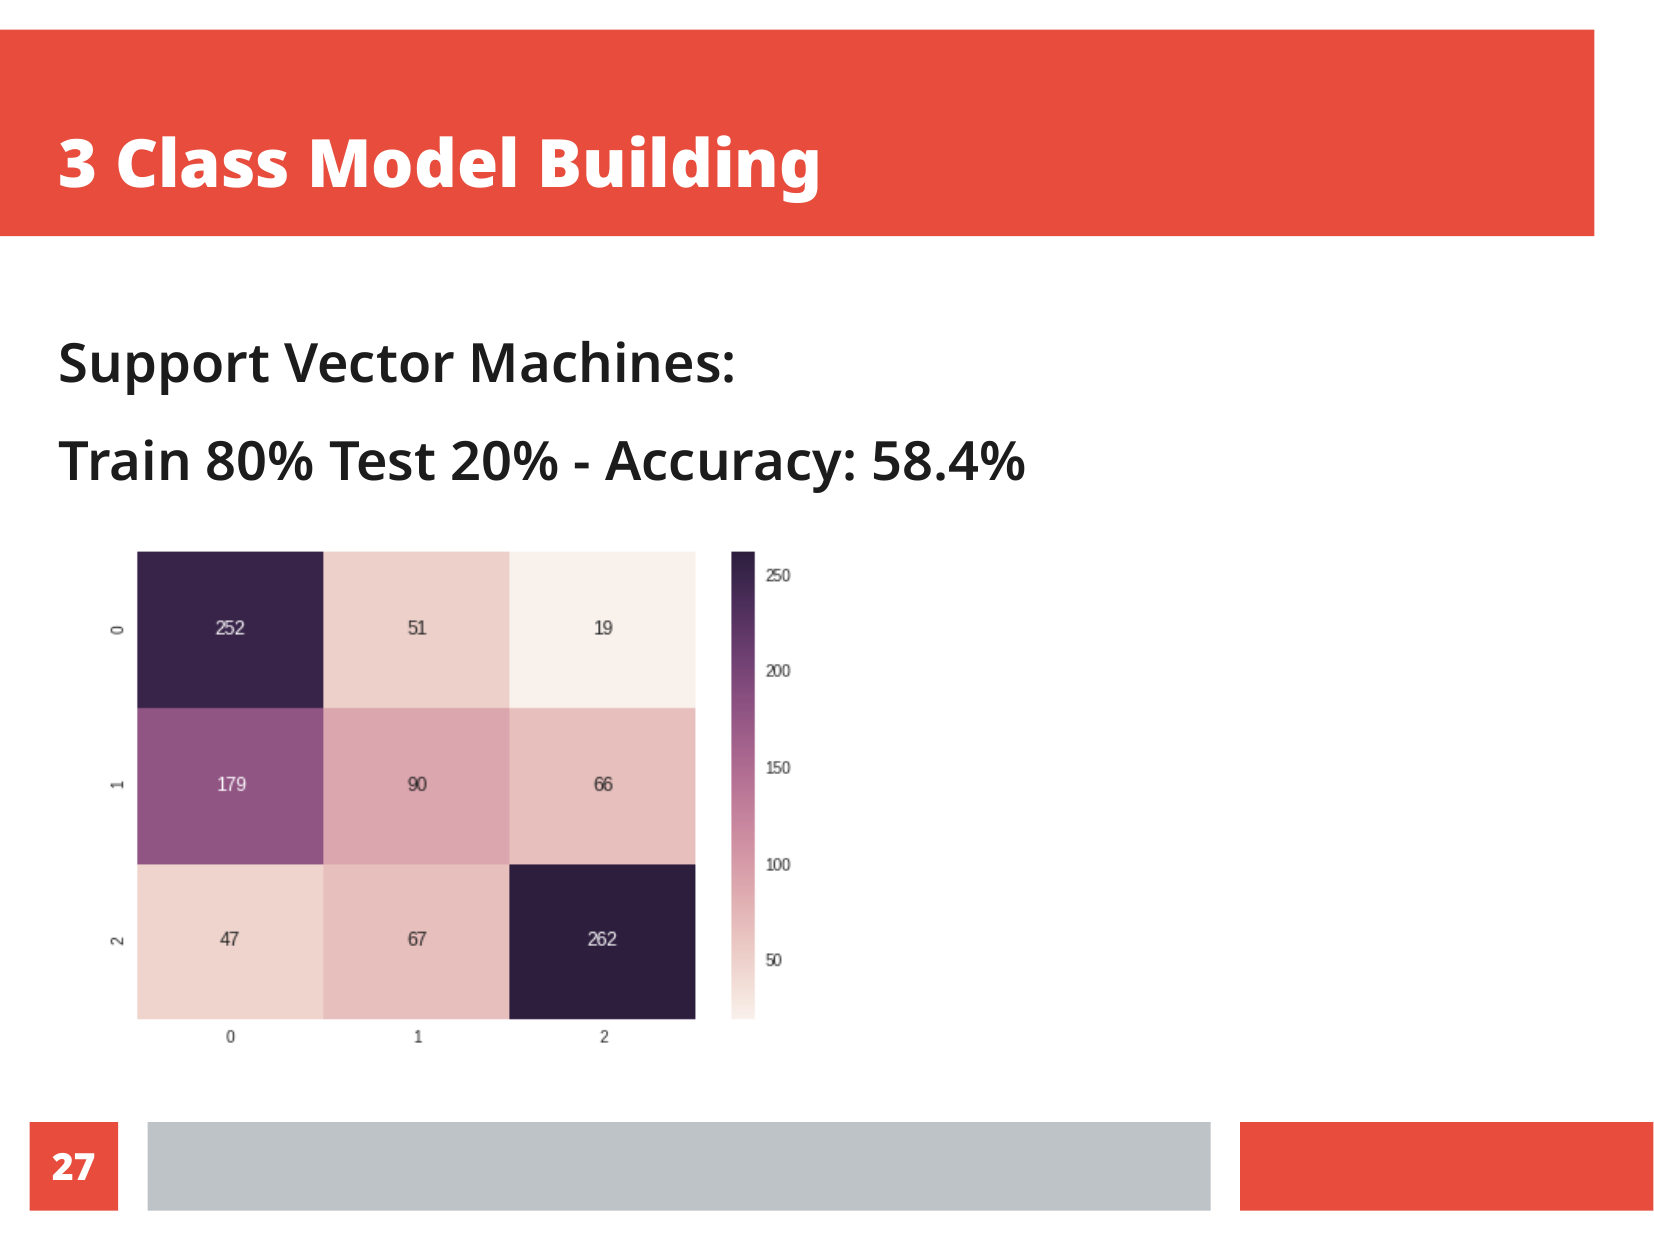

# 3 Class Model Building
Support Vector Machines:
Train 80% Test 20% - Accuracy: 58.4%
27